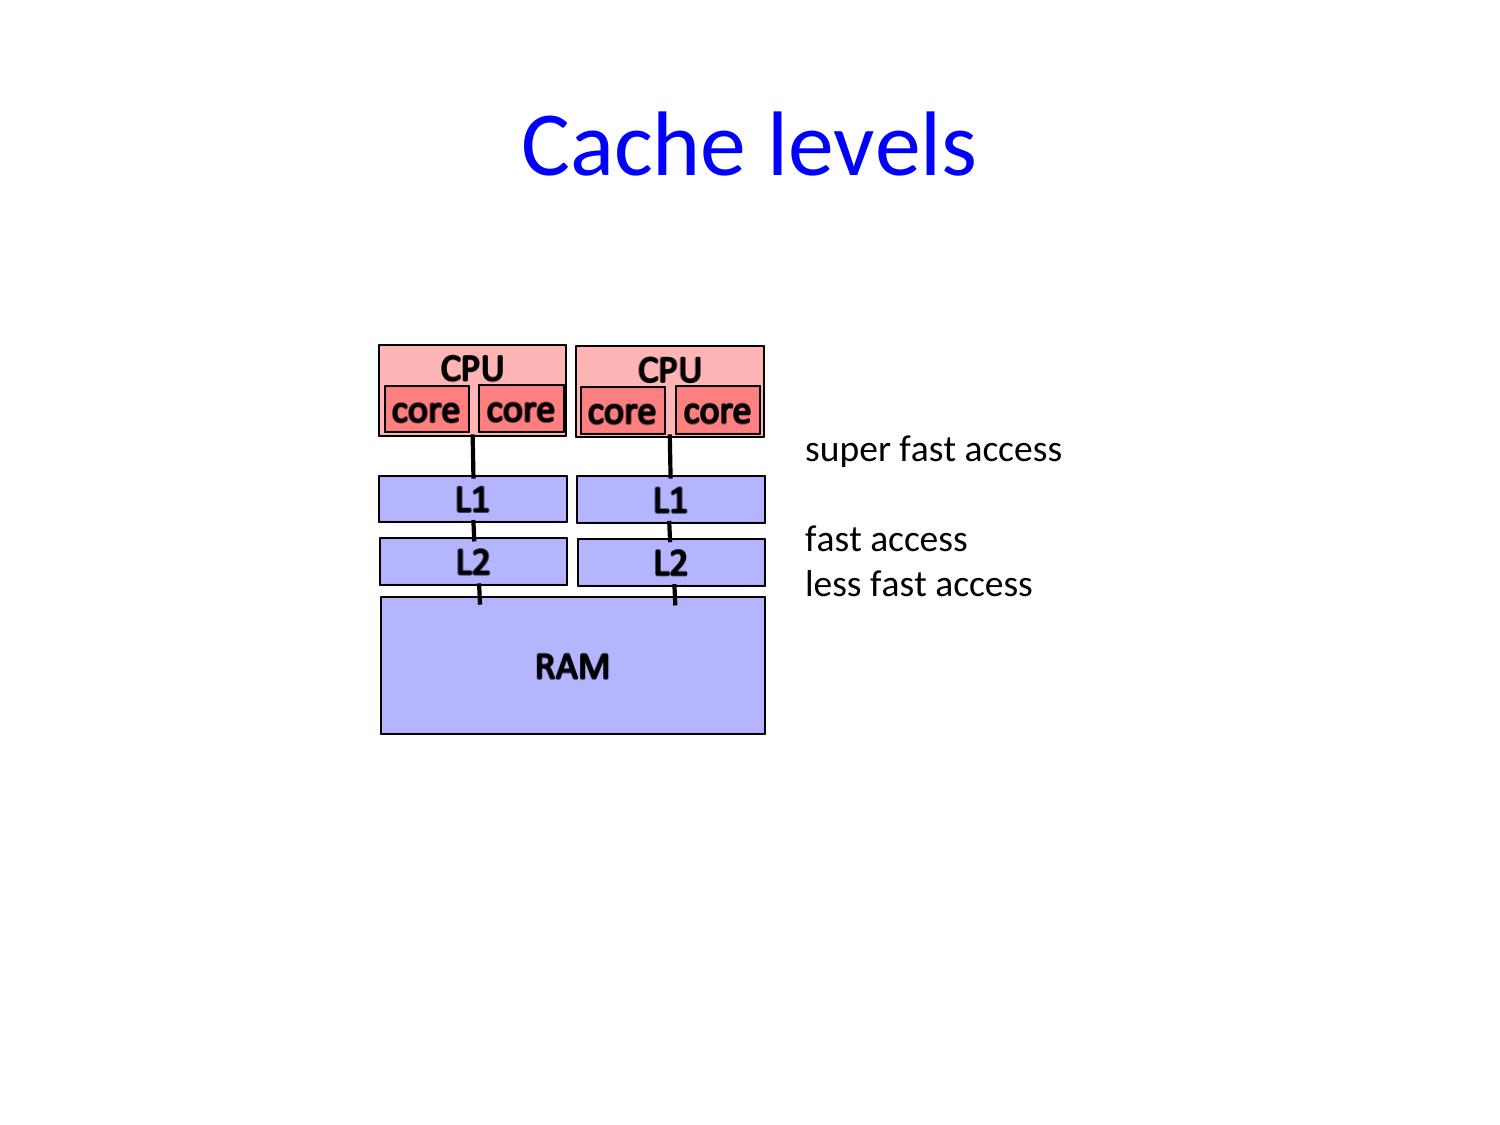

# Cache levels
super fast access
fast access
less fast access